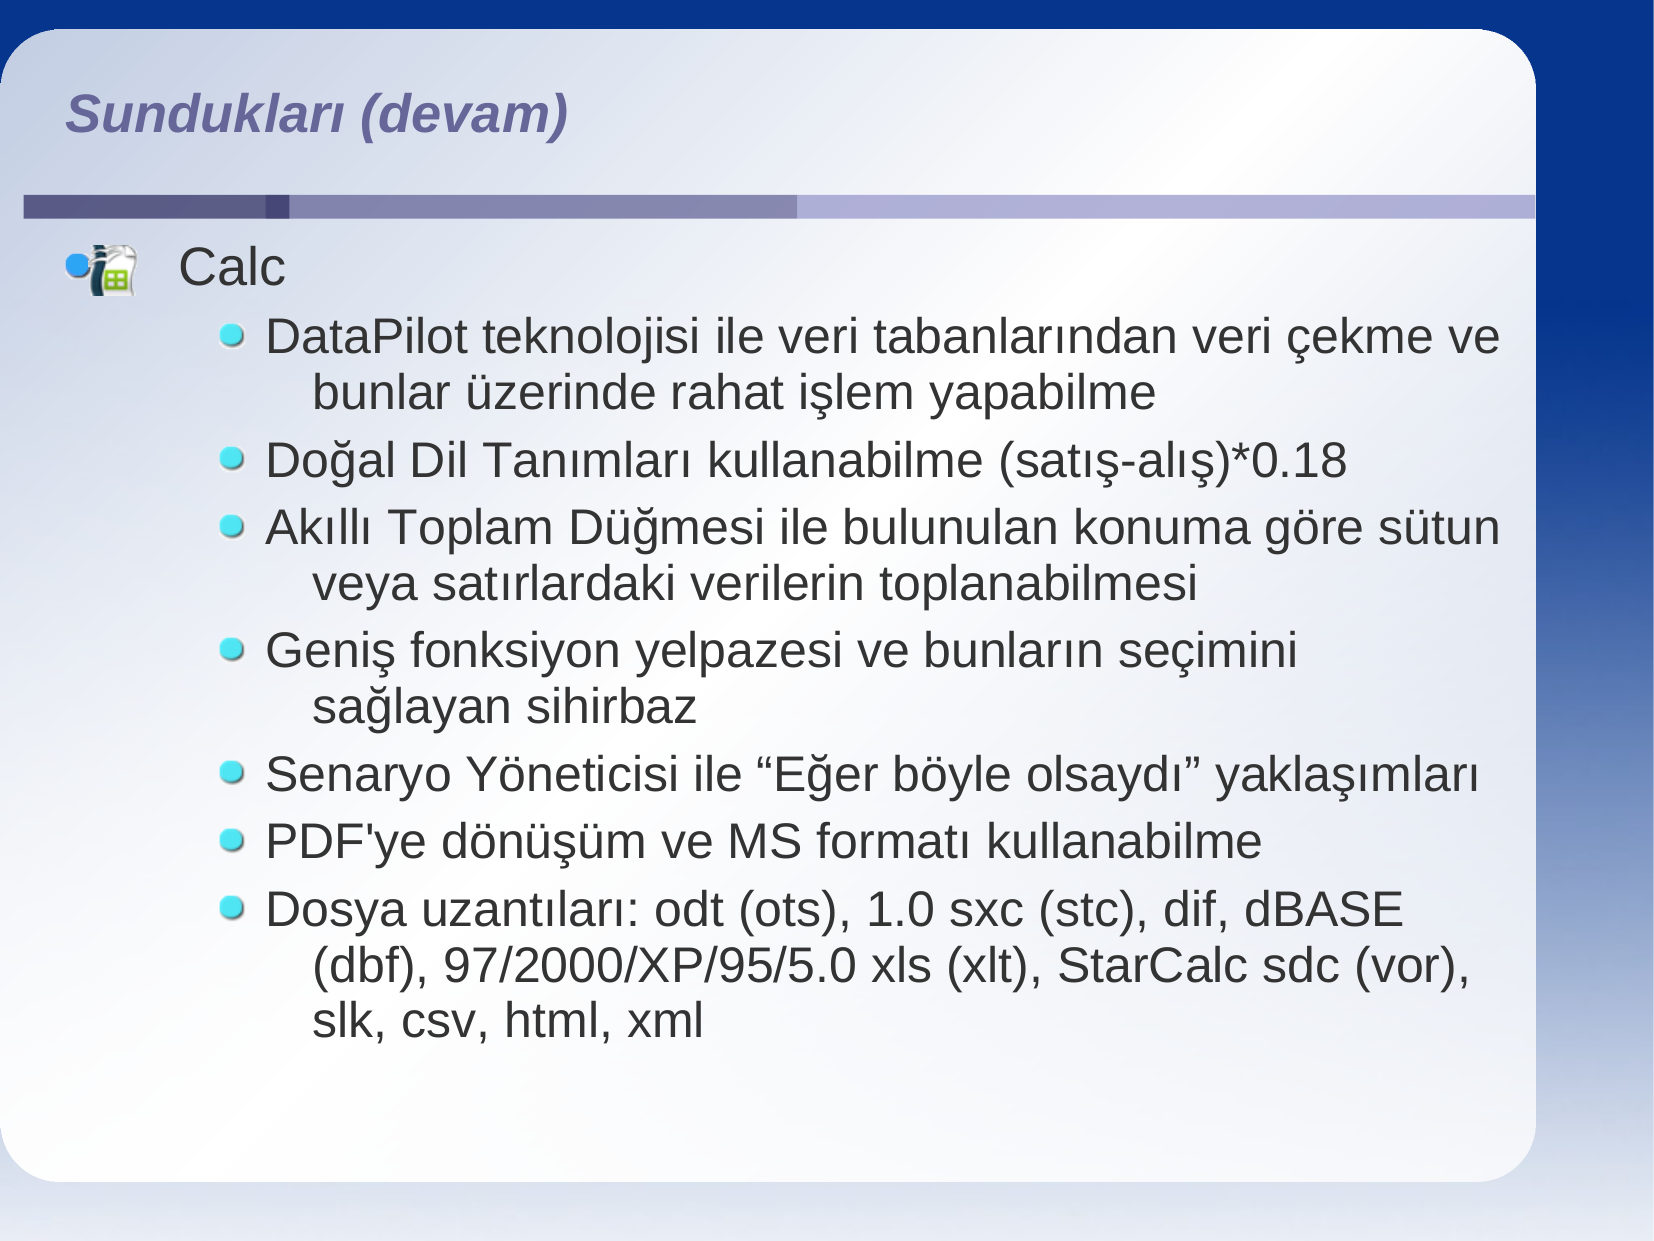

# Sundukları (devam)
 Calc
DataPilot teknolojisi ile veri tabanlarından veri çekme ve bunlar üzerinde rahat işlem yapabilme
Doğal Dil Tanımları kullanabilme (satış-alış)*0.18
Akıllı Toplam Düğmesi ile bulunulan konuma göre sütun veya satırlardaki verilerin toplanabilmesi
Geniş fonksiyon yelpazesi ve bunların seçimini sağlayan sihirbaz
Senaryo Yöneticisi ile “Eğer böyle olsaydı” yaklaşımları
PDF'ye dönüşüm ve MS formatı kullanabilme
Dosya uzantıları: odt (ots), 1.0 sxc (stc), dif, dBASE (dbf), 97/2000/XP/95/5.0 xls (xlt), StarCalc sdc (vor), slk, csv, html, xml